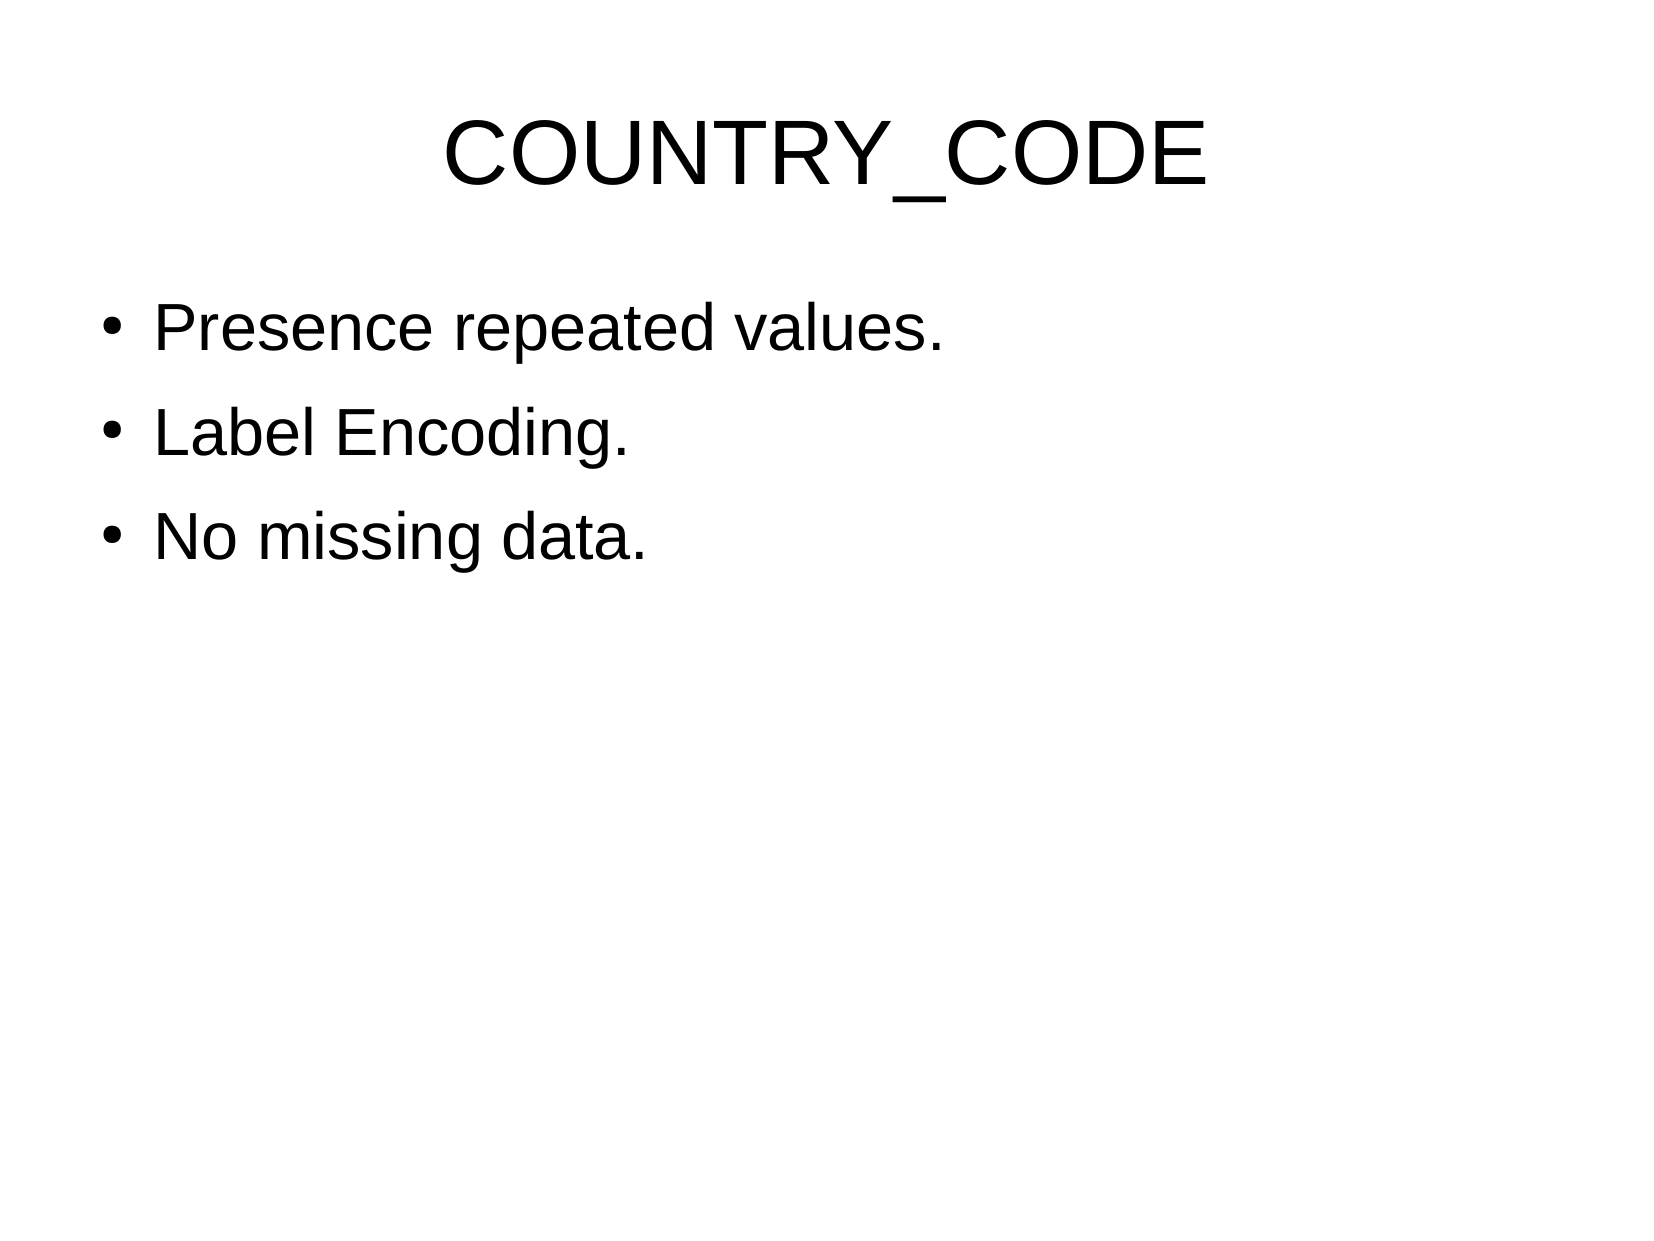

# COUNTRY_CODE
Presence repeated values.
Label Encoding.
No missing data.